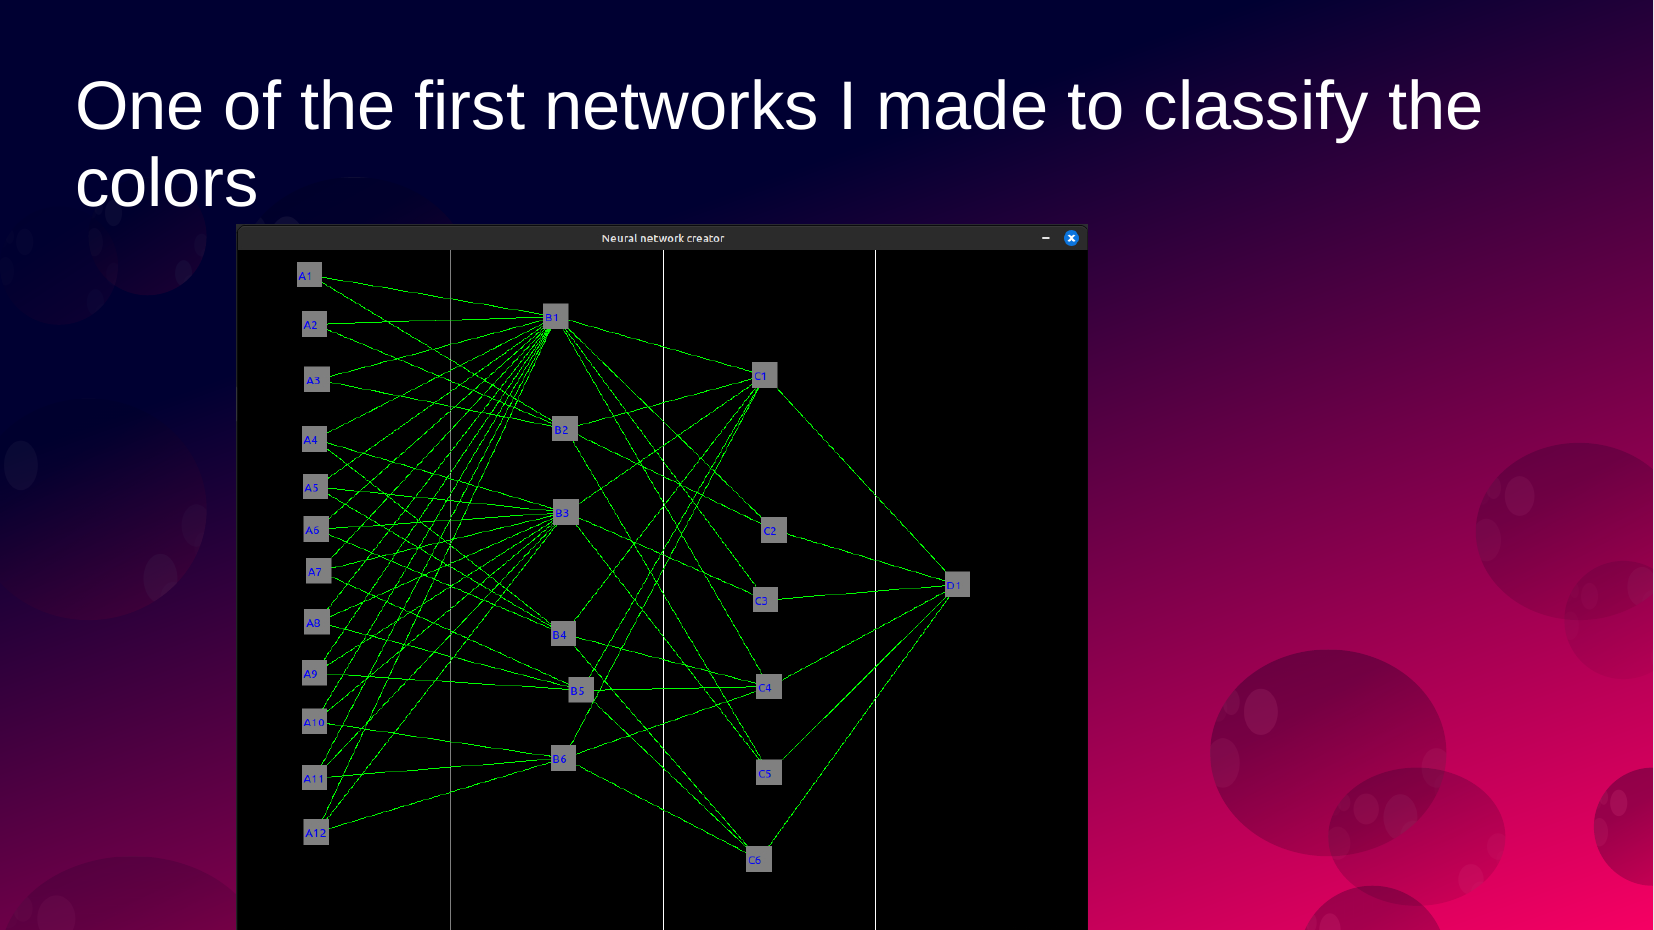

# One of the first networks I made to classify the colors